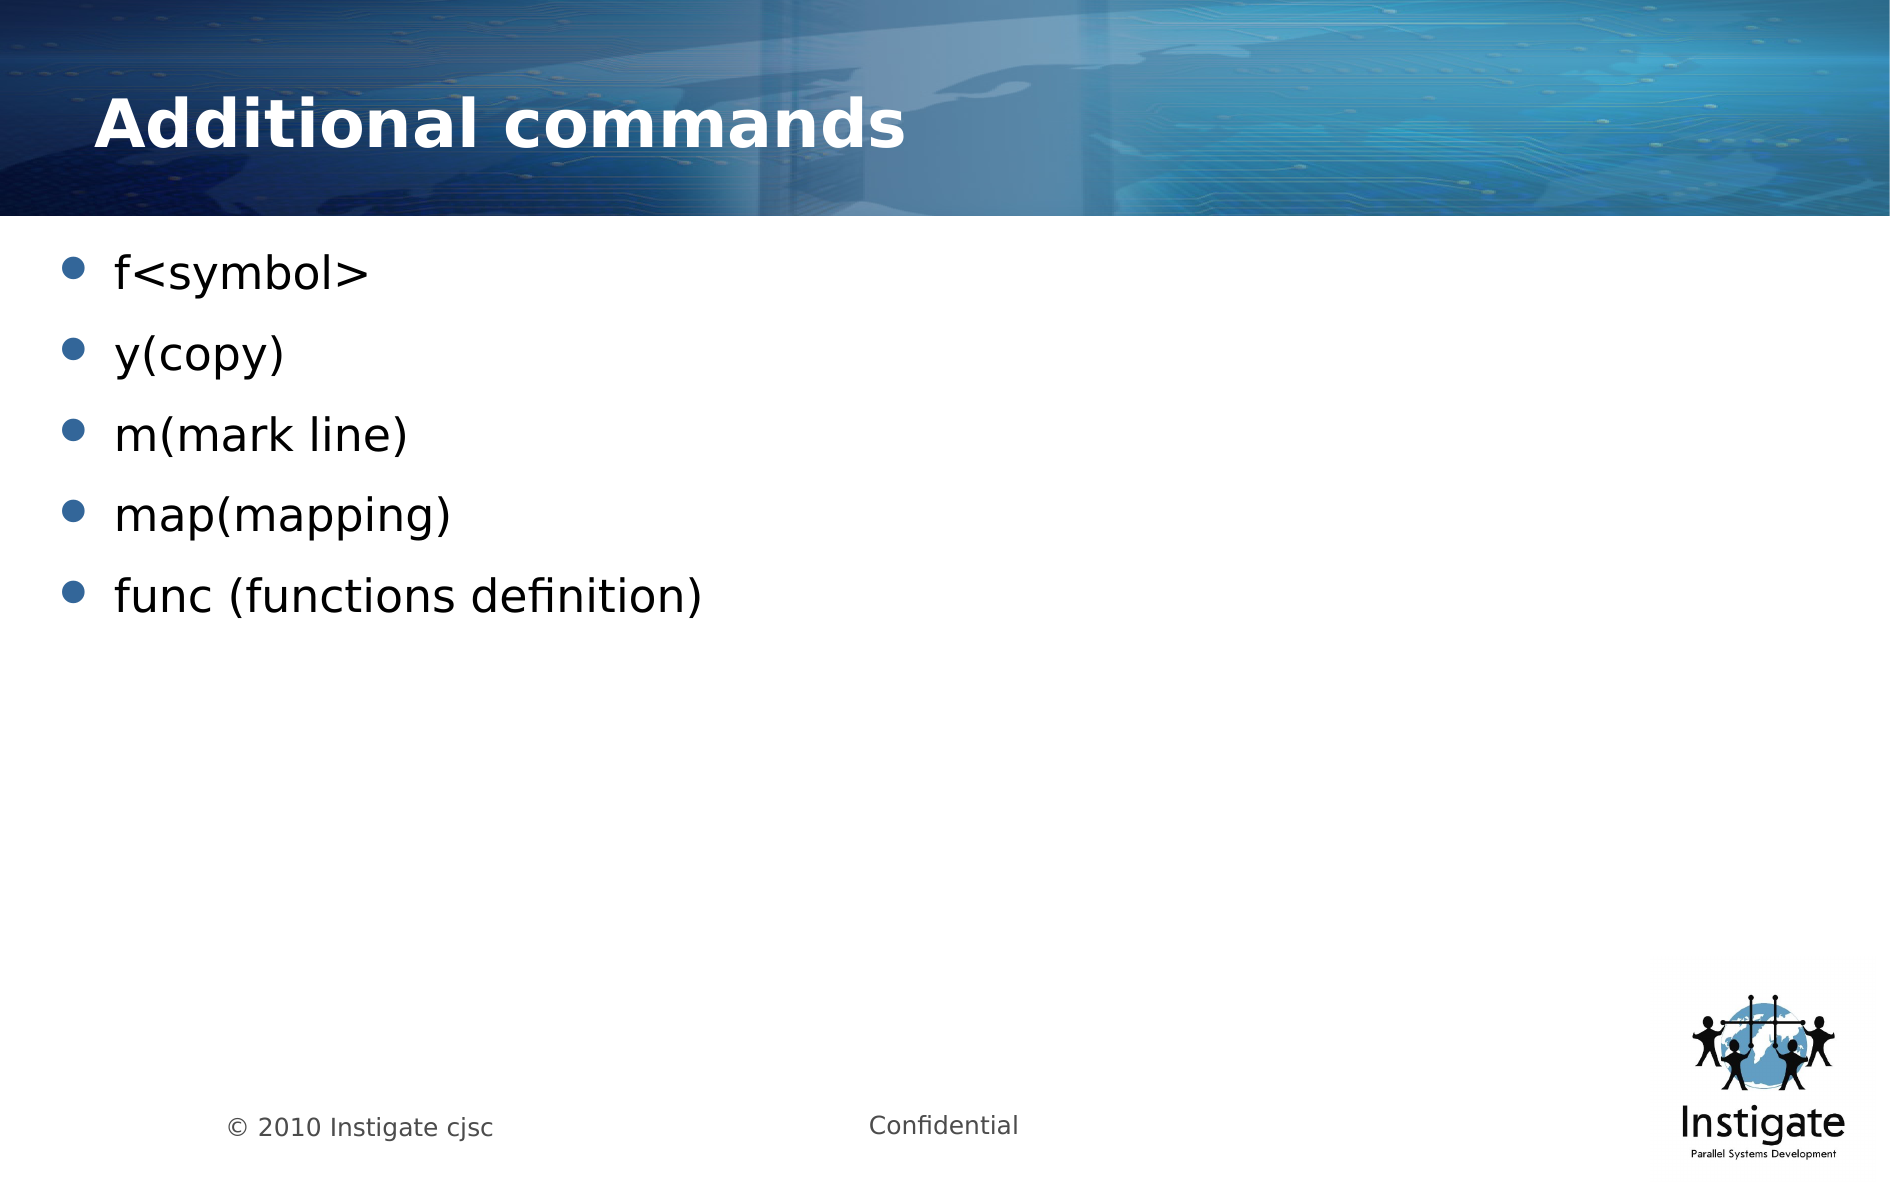

# Additional commands
f<symbol>
y(copy)
m(mark line)
map(mapping)
func (functions definition)